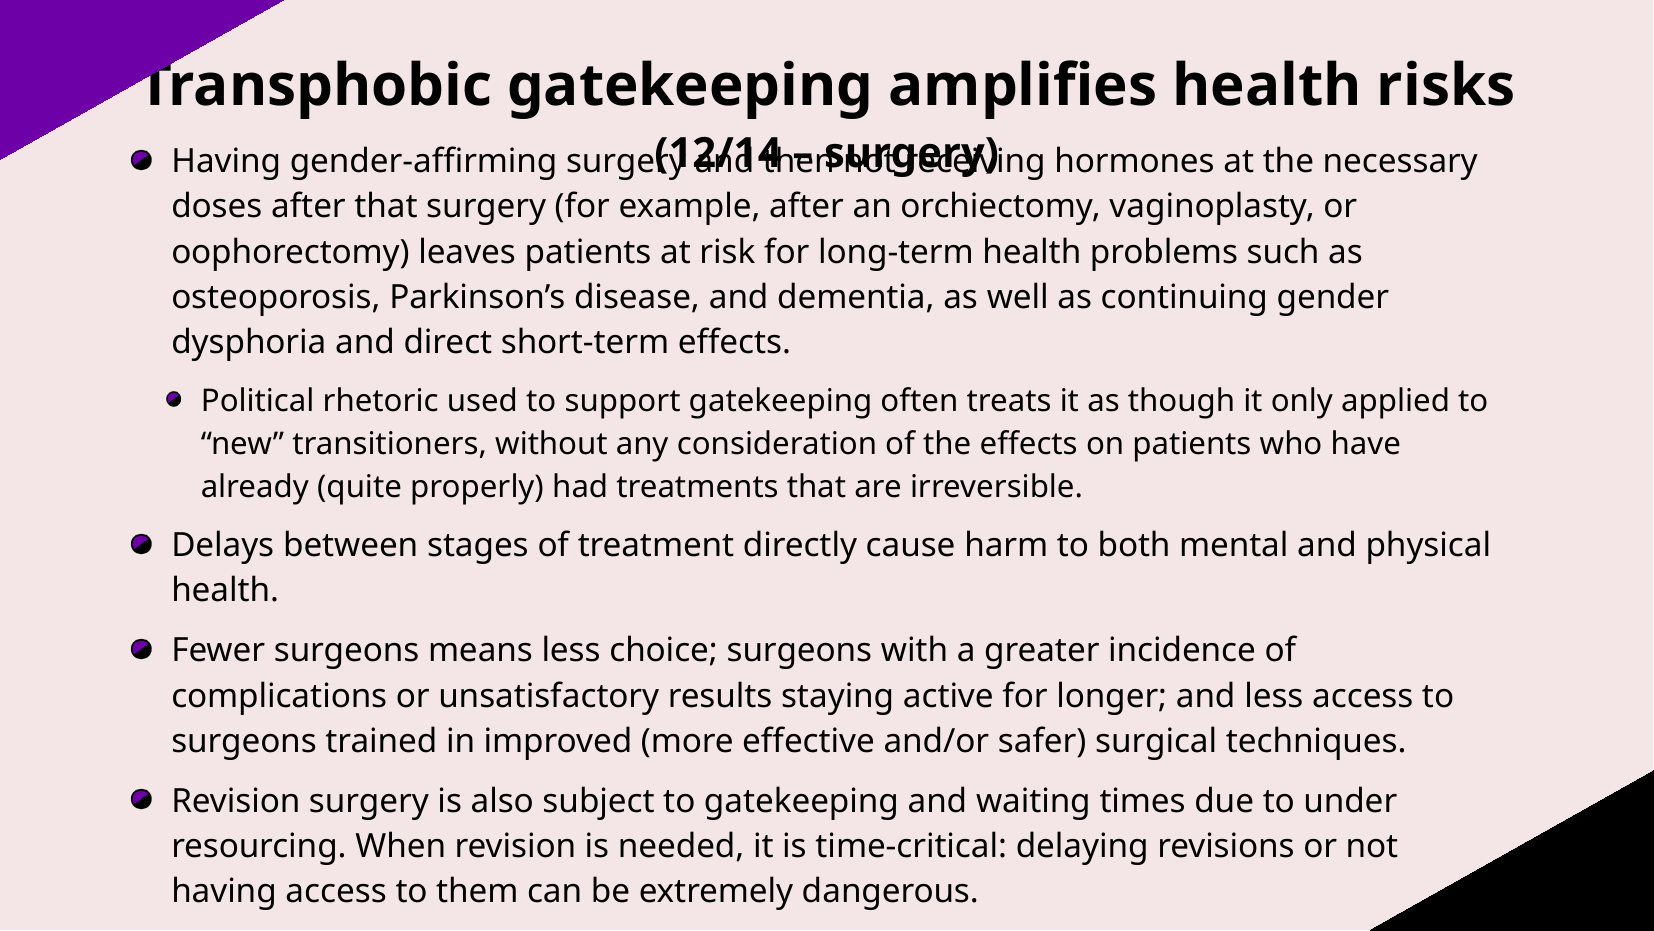

# Transphobic gatekeeping amplifies health risks (12/14 – surgery)
Having gender-affirming surgery and then not receiving hormones at the necessary doses after that surgery (for example, after an orchiectomy, vaginoplasty, or oophorectomy) leaves patients at risk for long-term health problems such as osteoporosis, Parkinson’s disease, and dementia, as well as continuing gender dysphoria and direct short-term effects.
Political rhetoric used to support gatekeeping often treats it as though it only applied to “new” transitioners, without any consideration of the effects on patients who have already (quite properly) had treatments that are irreversible.
Delays between stages of treatment directly cause harm to both mental and physical health.
Fewer surgeons means less choice; surgeons with a greater incidence of complications or unsatisfactory results staying active for longer; and less access to surgeons trained in improved (more effective and/or safer) surgical techniques.
Revision surgery is also subject to gatekeeping and waiting times due to under resourcing. When revision is needed, it is time-critical: delaying revisions or not having access to them can be extremely dangerous.